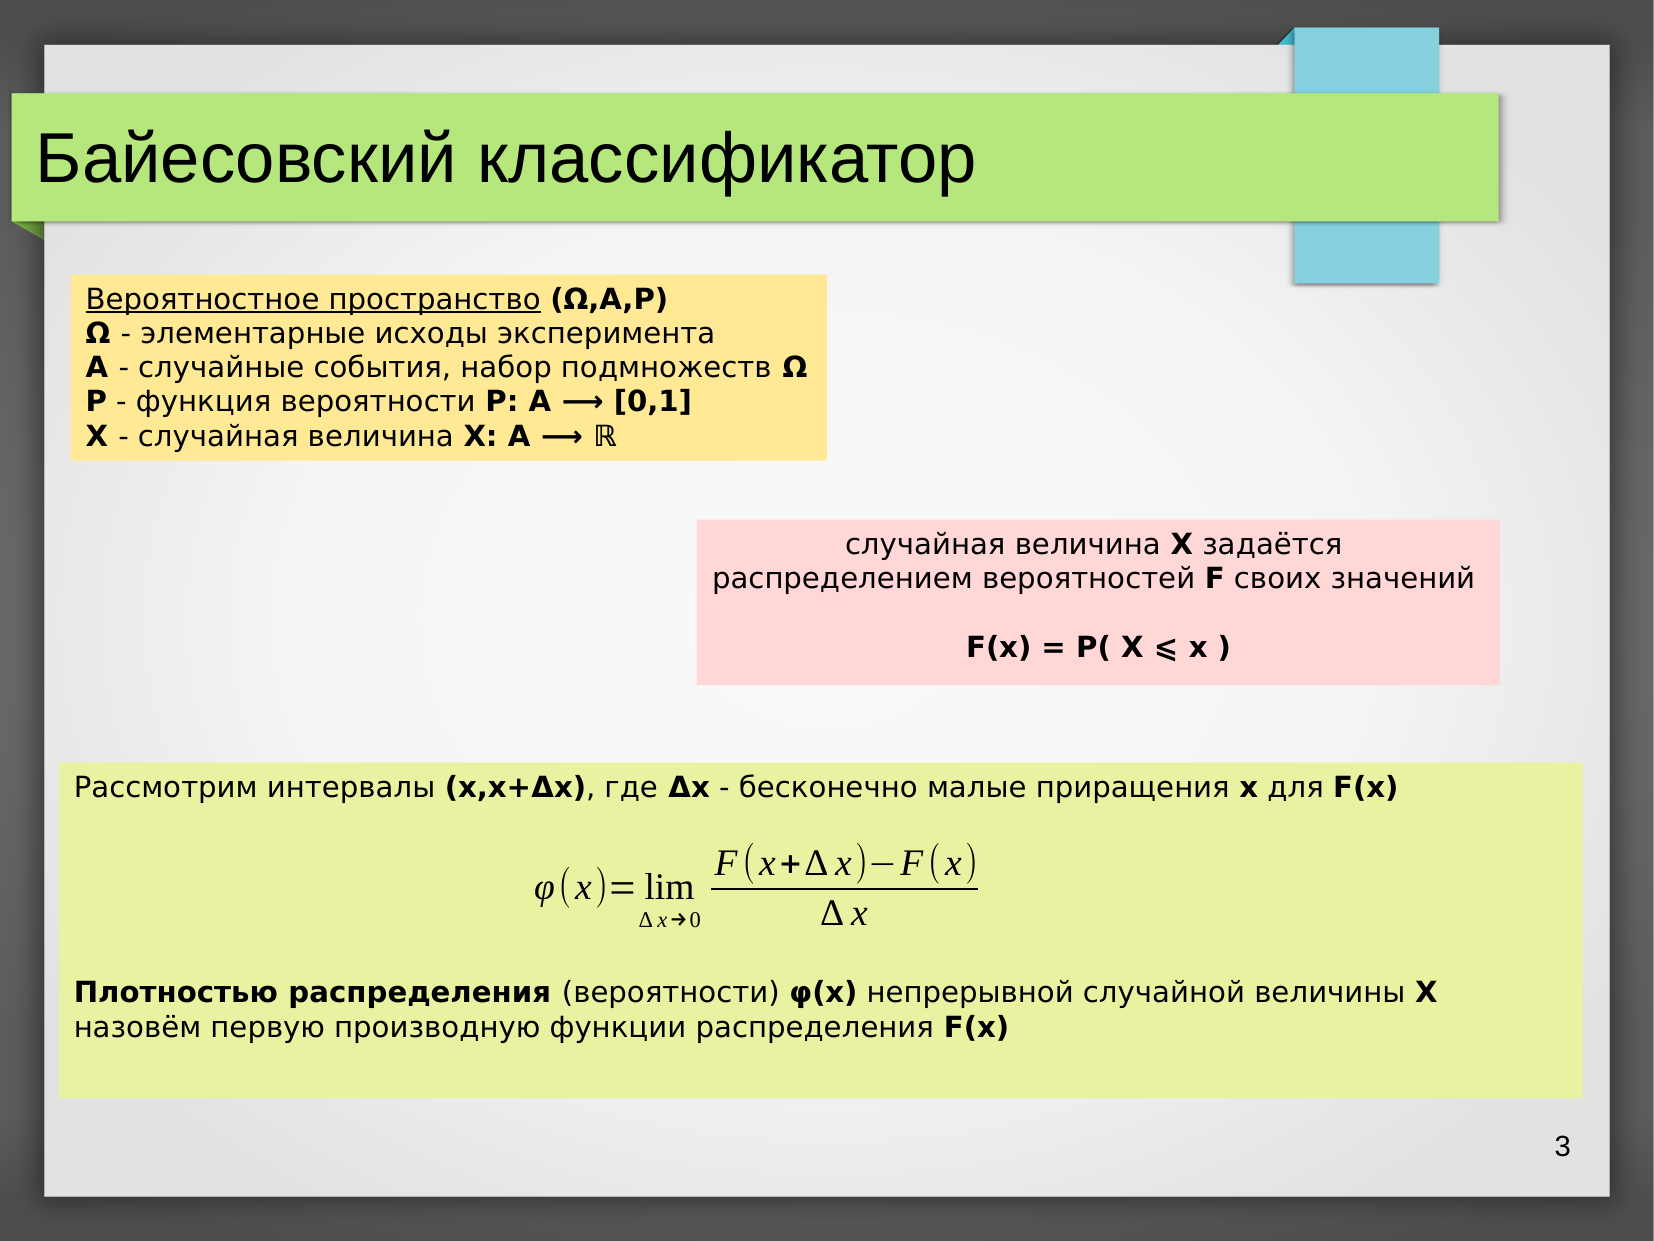

# Байесовский классификатор
Вероятностное пространство (Ω,A,P)
Ω - элементарные исходы эксперимента
A - случайные события, набор подмножеств Ω
P - функция вероятности P: A ⟶ [0,1]
X - случайная величина X: A ⟶ ℝ
случайная величина X задаётся
распределением вероятностей F своих значений
F(x) = P( X ⩽ x )
Рассмотрим интервалы (x,x+Δx), где Δx - бесконечно малые приращения x для F(x)
Плотностью распределения (вероятности) φ(x) непрерывной случайной величины X
назовём первую производную функции распределения F(x)
3